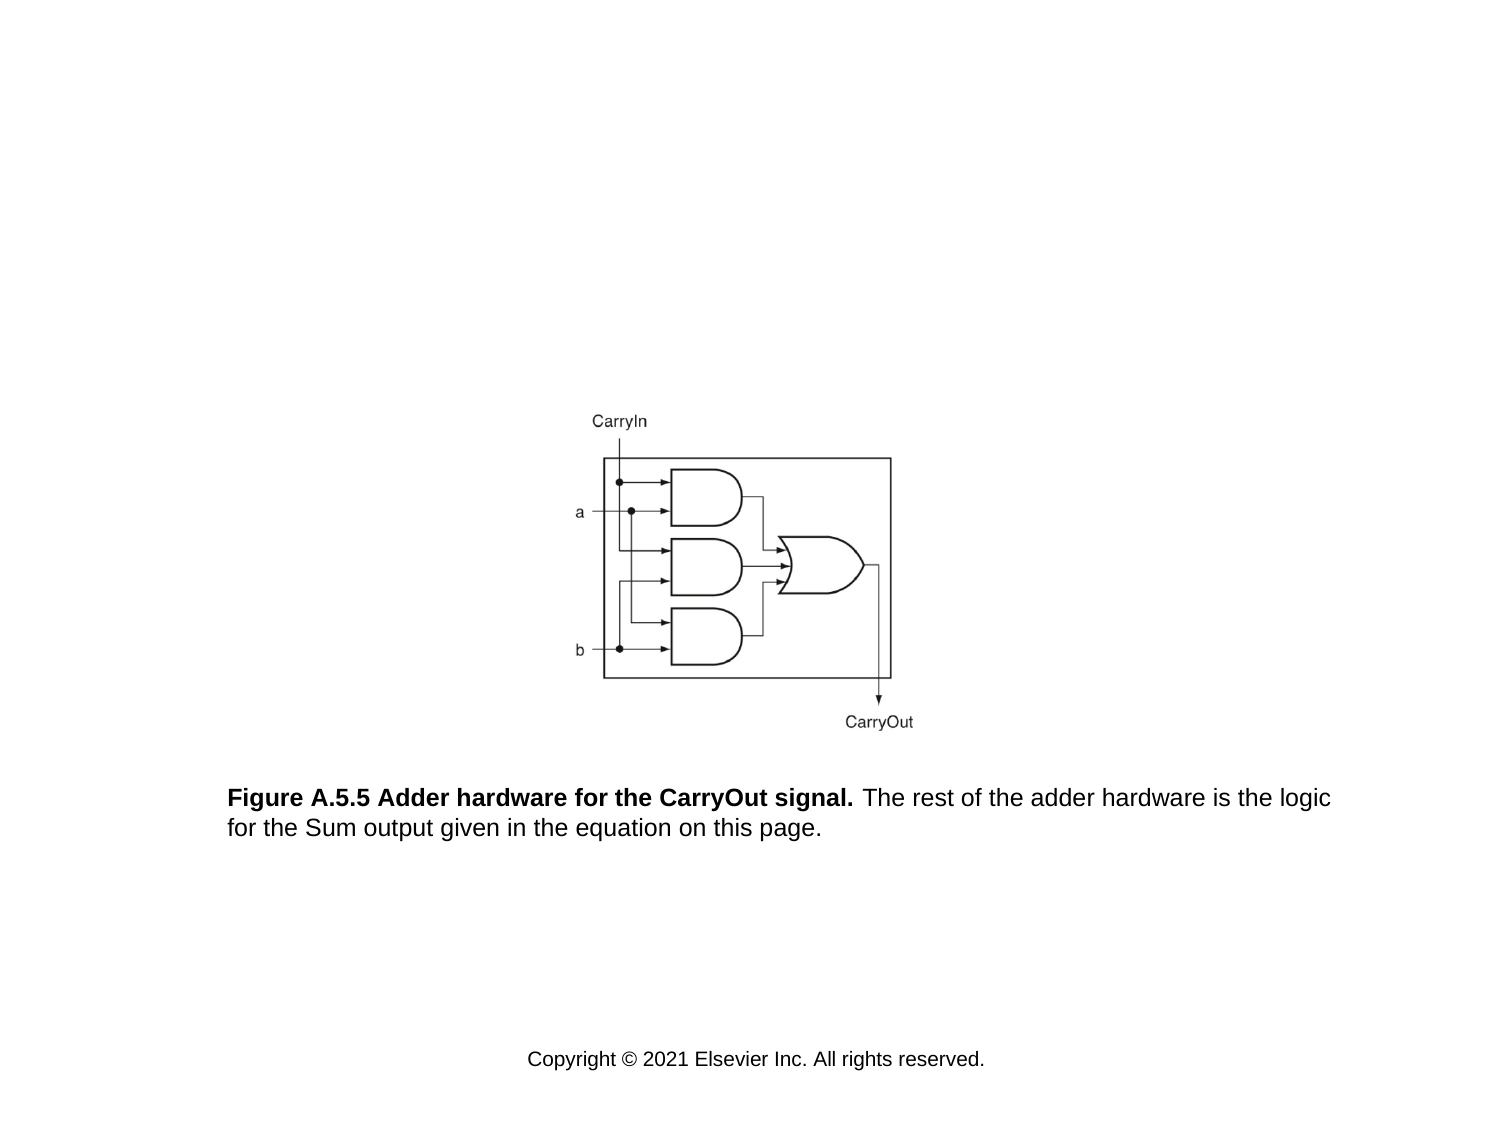

Figure A.5.5 Adder hardware for the CarryOut signal. The rest of the adder hardware is the logic
for the Sum output given in the equation on this page.
Copyright © 2021 Elsevier Inc. All rights reserved.